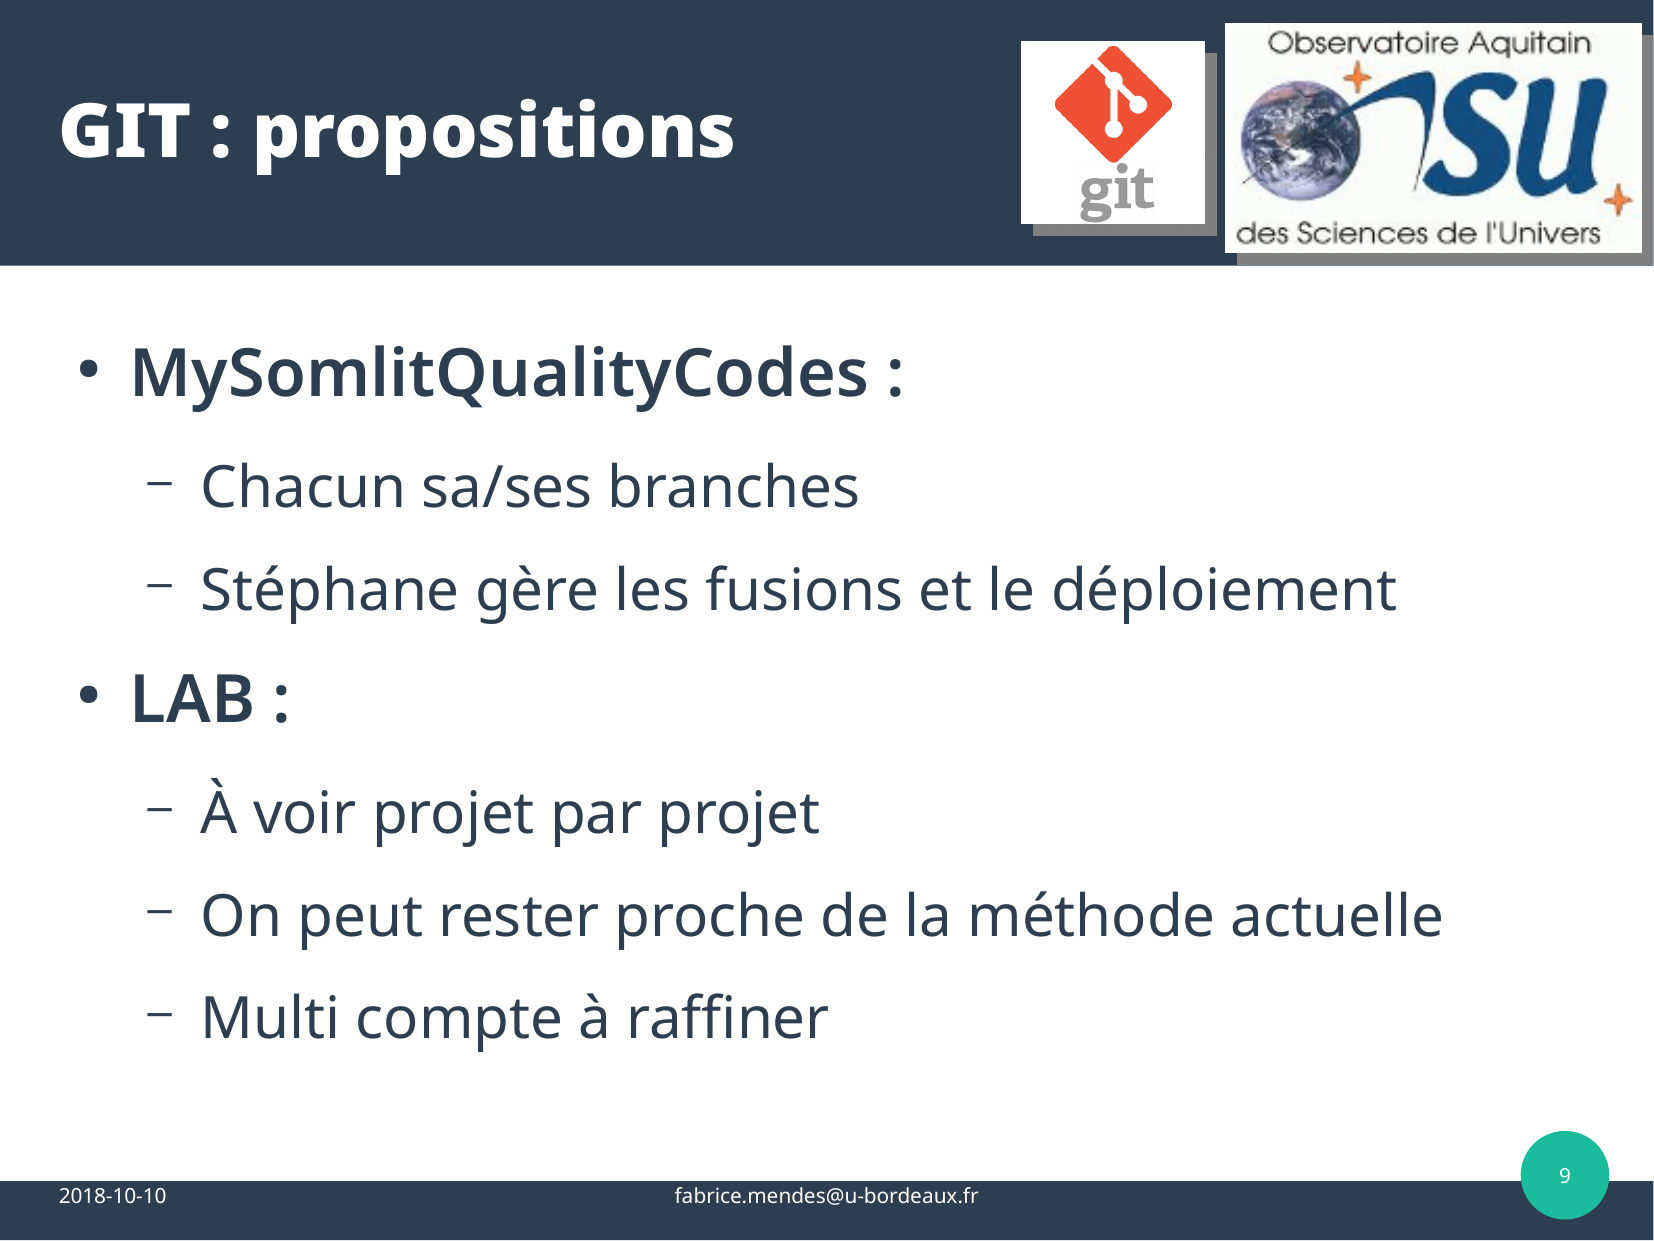

# GIT : propositions
MySomlitQualityCodes :
Chacun sa/ses branches
Stéphane gère les fusions et le déploiement
LAB :
À voir projet par projet
On peut rester proche de la méthode actuelle
Multi compte à raffiner
9
2018-10-10
fabrice.mendes@u-bordeaux.fr